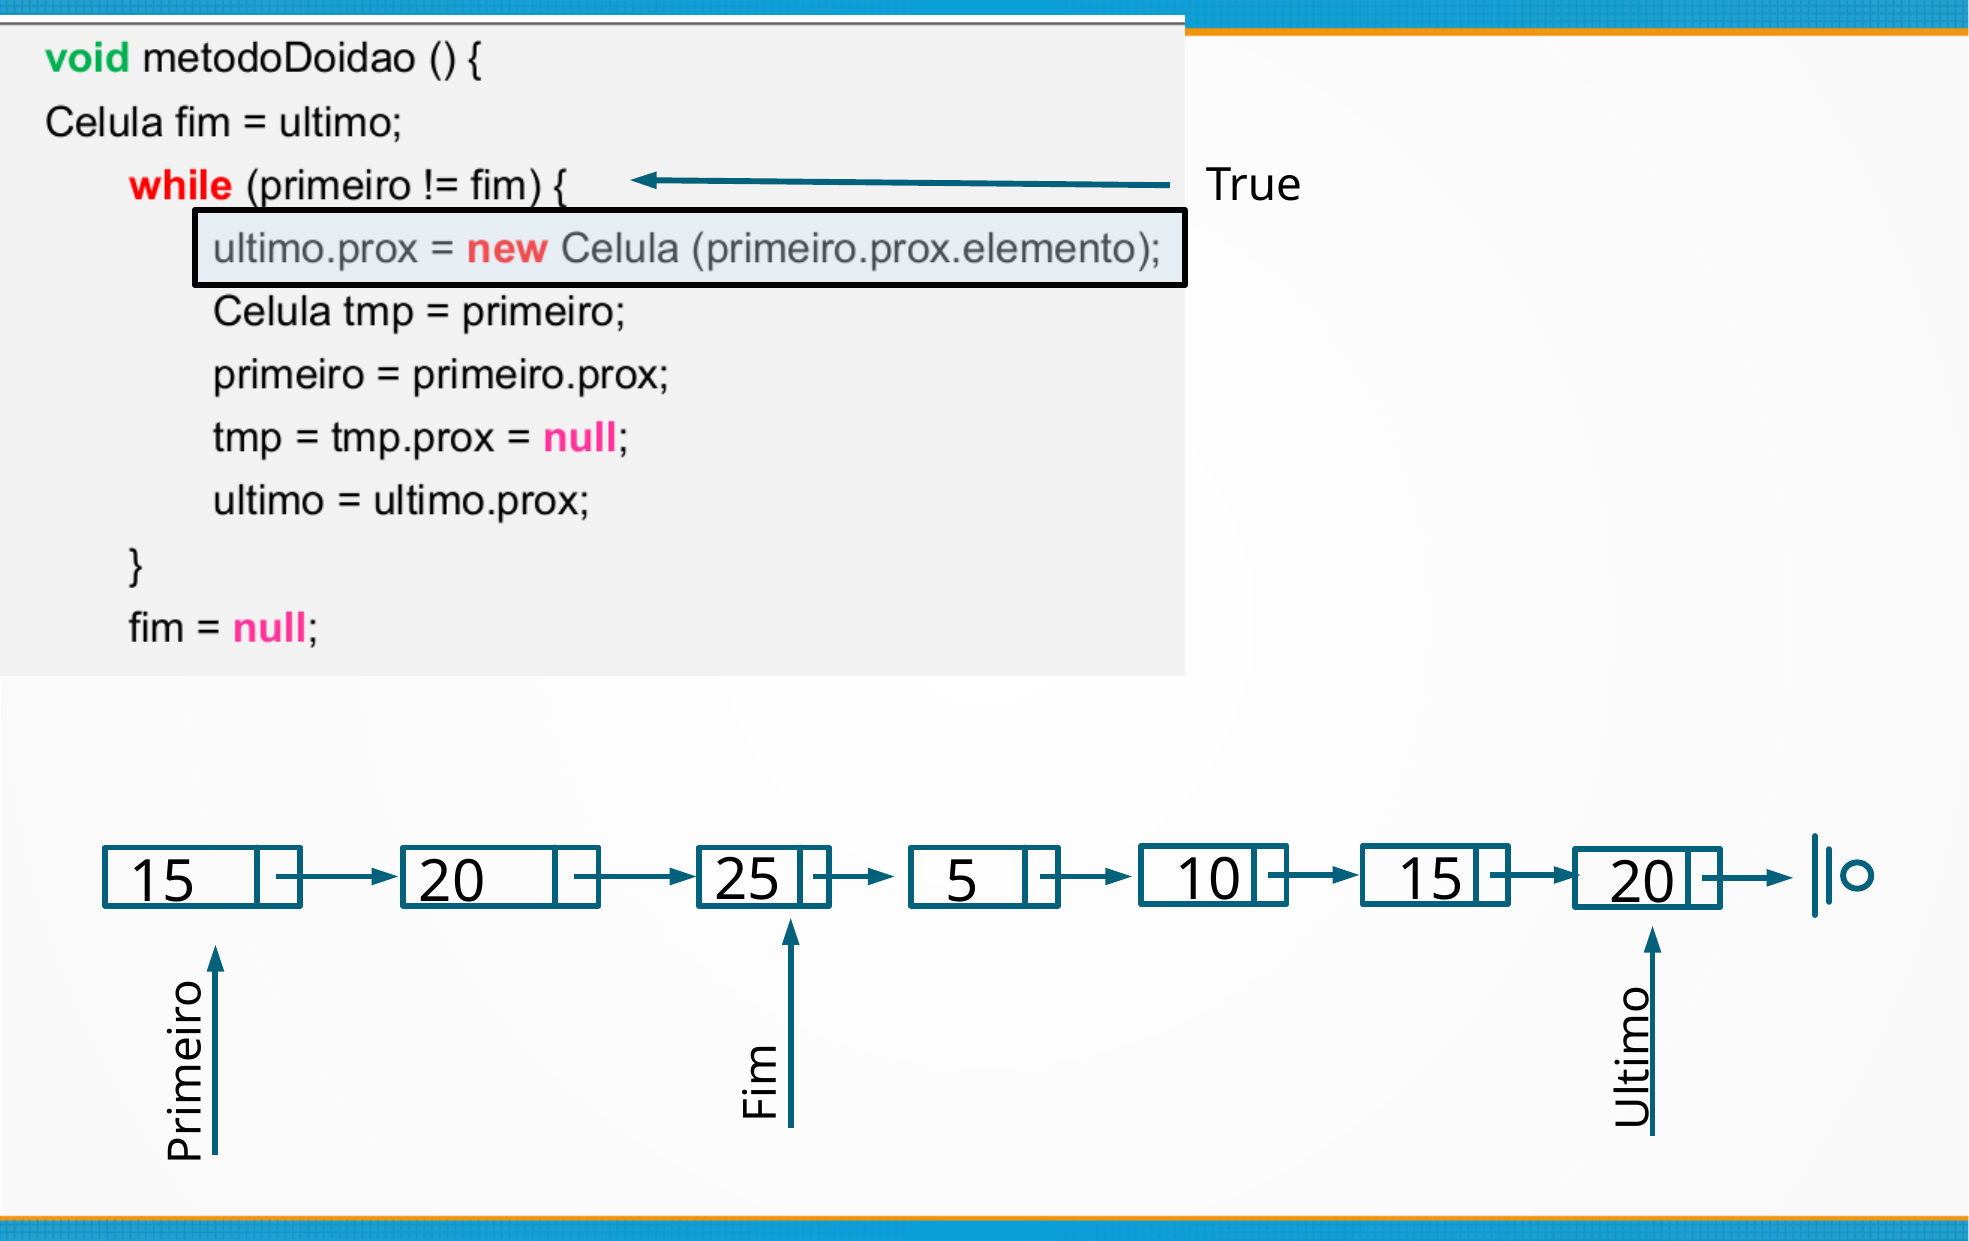

True
10
25
15
15
20
5
20
Fim
Ultimo
Primeiro